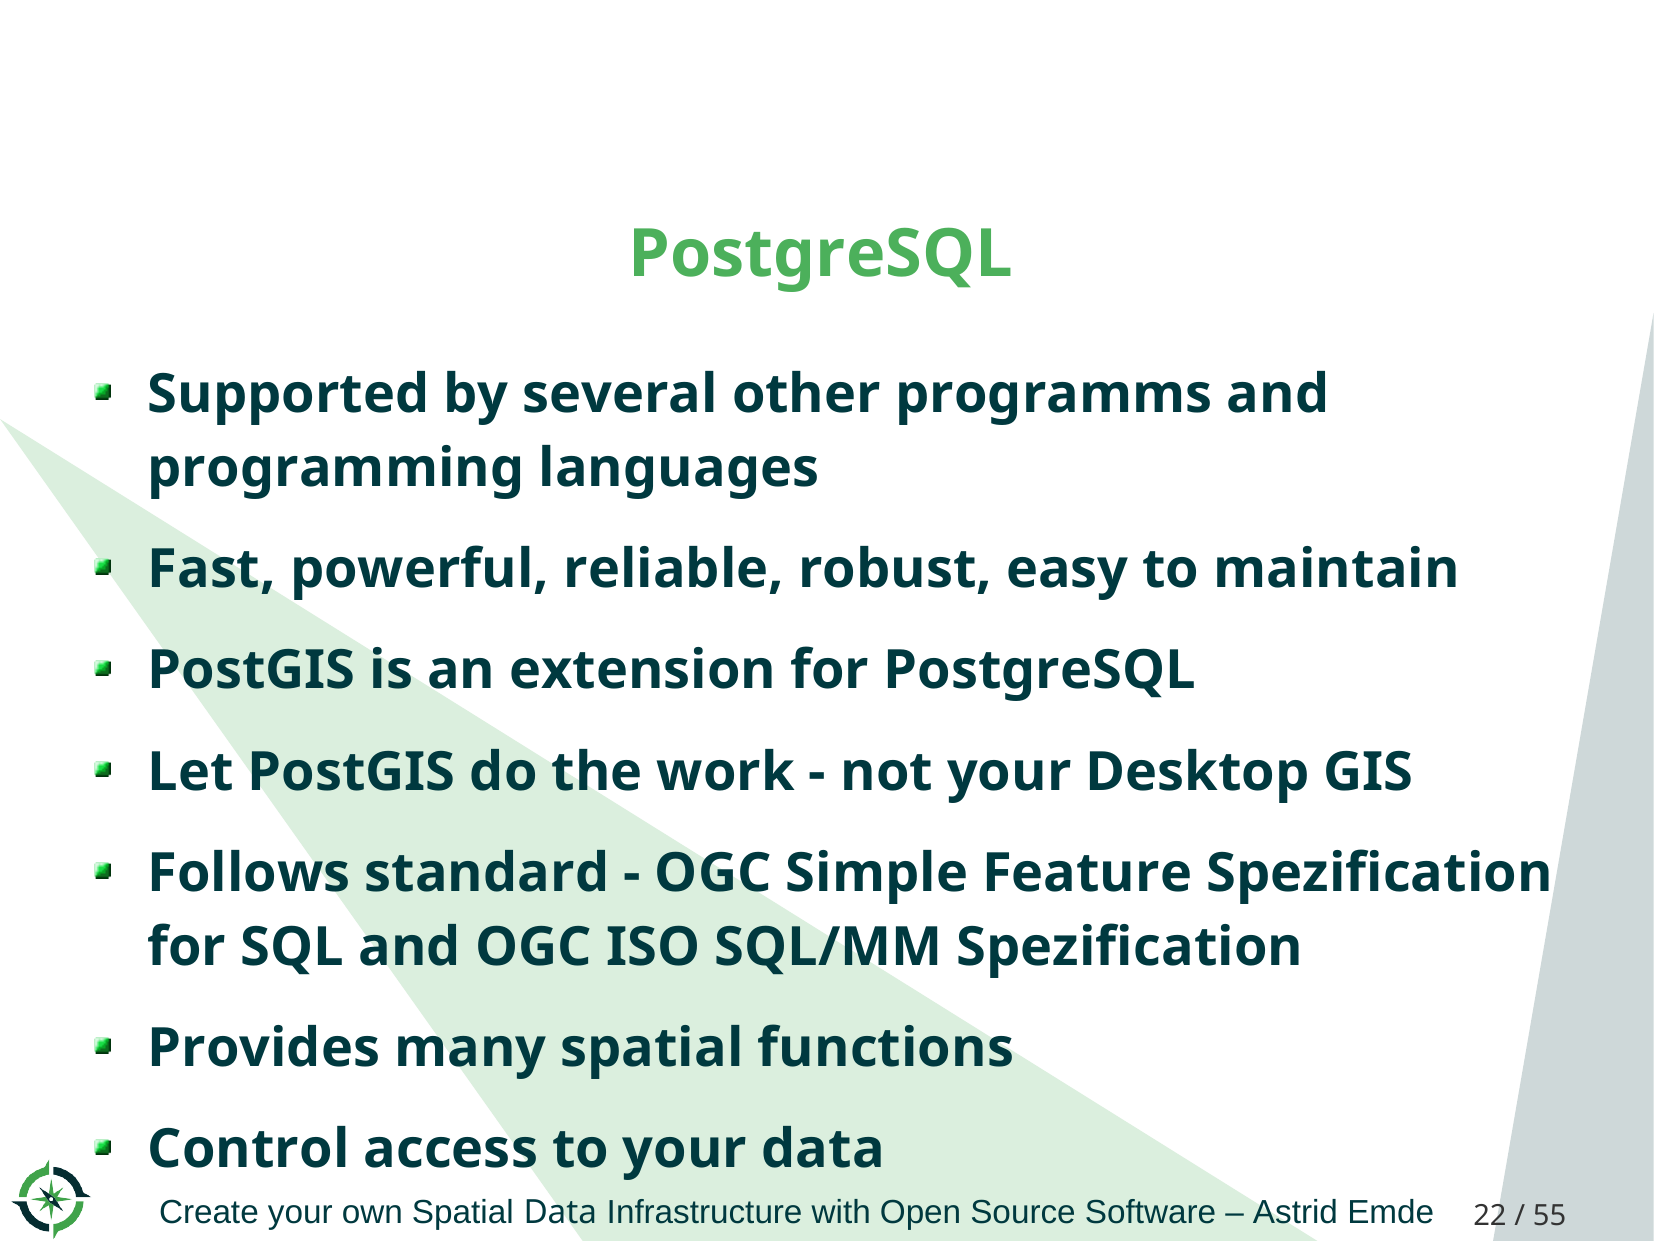

# PostgreSQL
Supported by several other programms and programming languages
Fast, powerful, reliable, robust, easy to maintain
PostGIS is an extension for PostgreSQL
Let PostGIS do the work - not your Desktop GIS
Follows standard - OGC Simple Feature Spezification for SQL and OGC ISO SQL/MM Spezification
Provides many spatial functions
Control access to your data